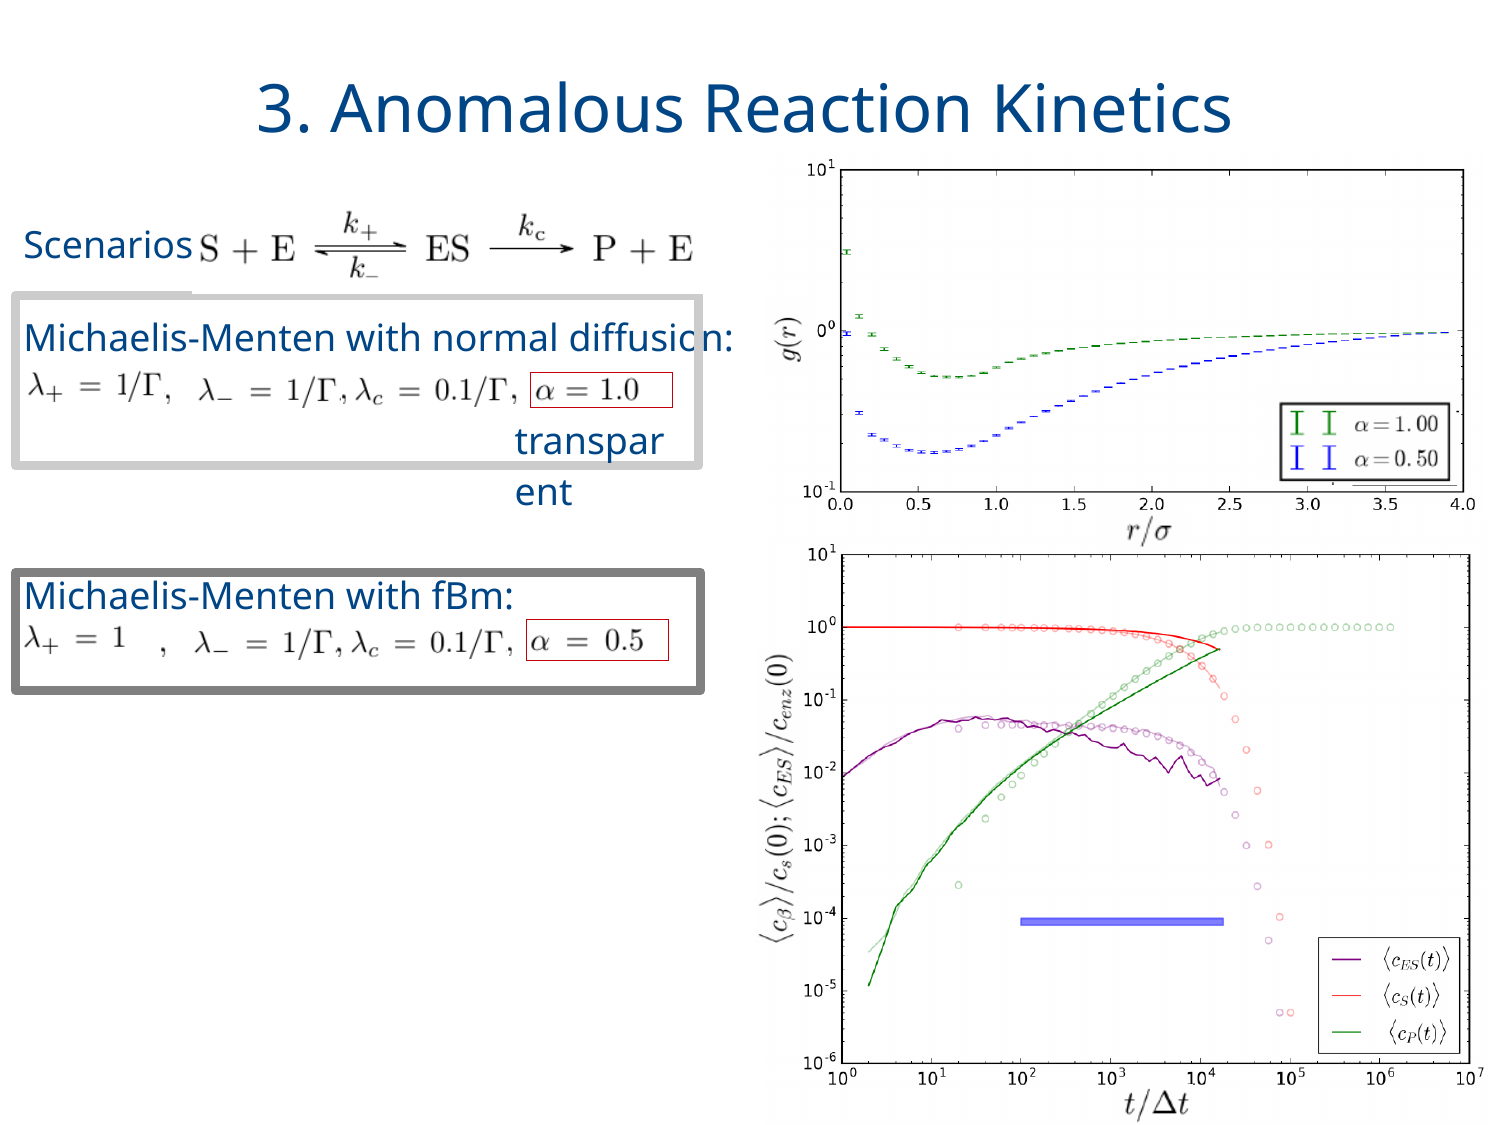

# 3. Anomalous Reaction Kinetics
Scenarios:
Michaelis-Menten with normal diffusion:
Michaelis-Menten with fBm:
transparent